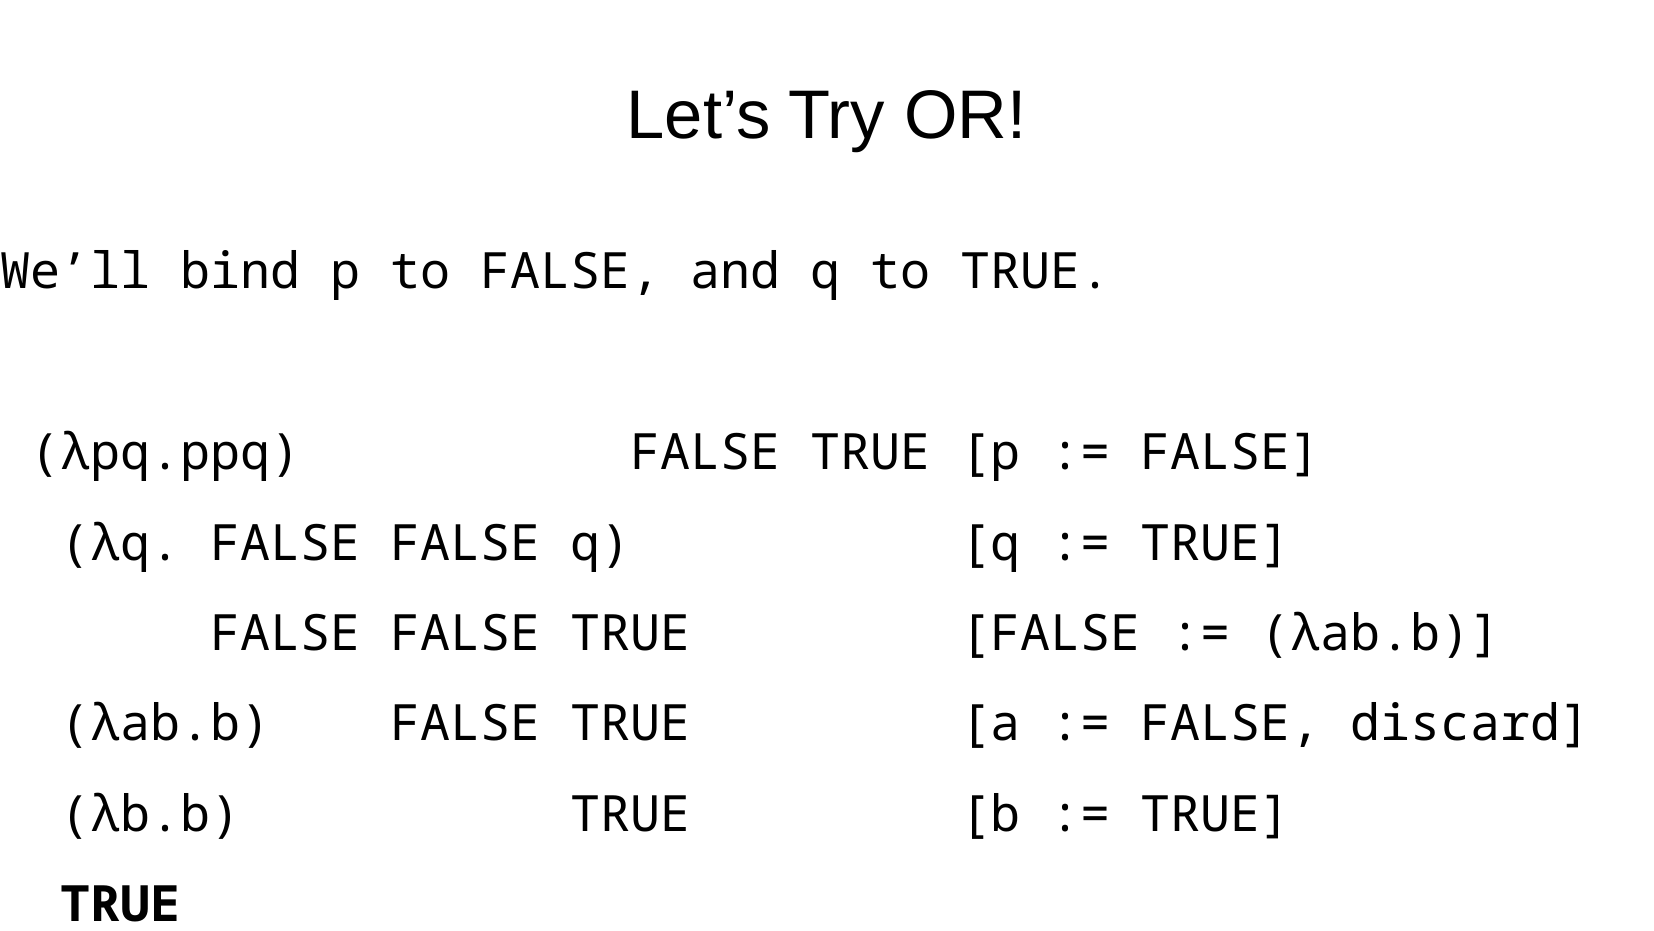

# Let’s Try OR!
We’ll bind p to FALSE, and q to TRUE.
 (λpq.ppq) FALSE TRUE [p := FALSE]
 (λq. FALSE FALSE q) [q := TRUE]
 FALSE FALSE TRUE [FALSE := (λab.b)]
 (λab.b) FALSE TRUE [a := FALSE, discard]
 (λb.b) TRUE [b := TRUE]
 TRUE